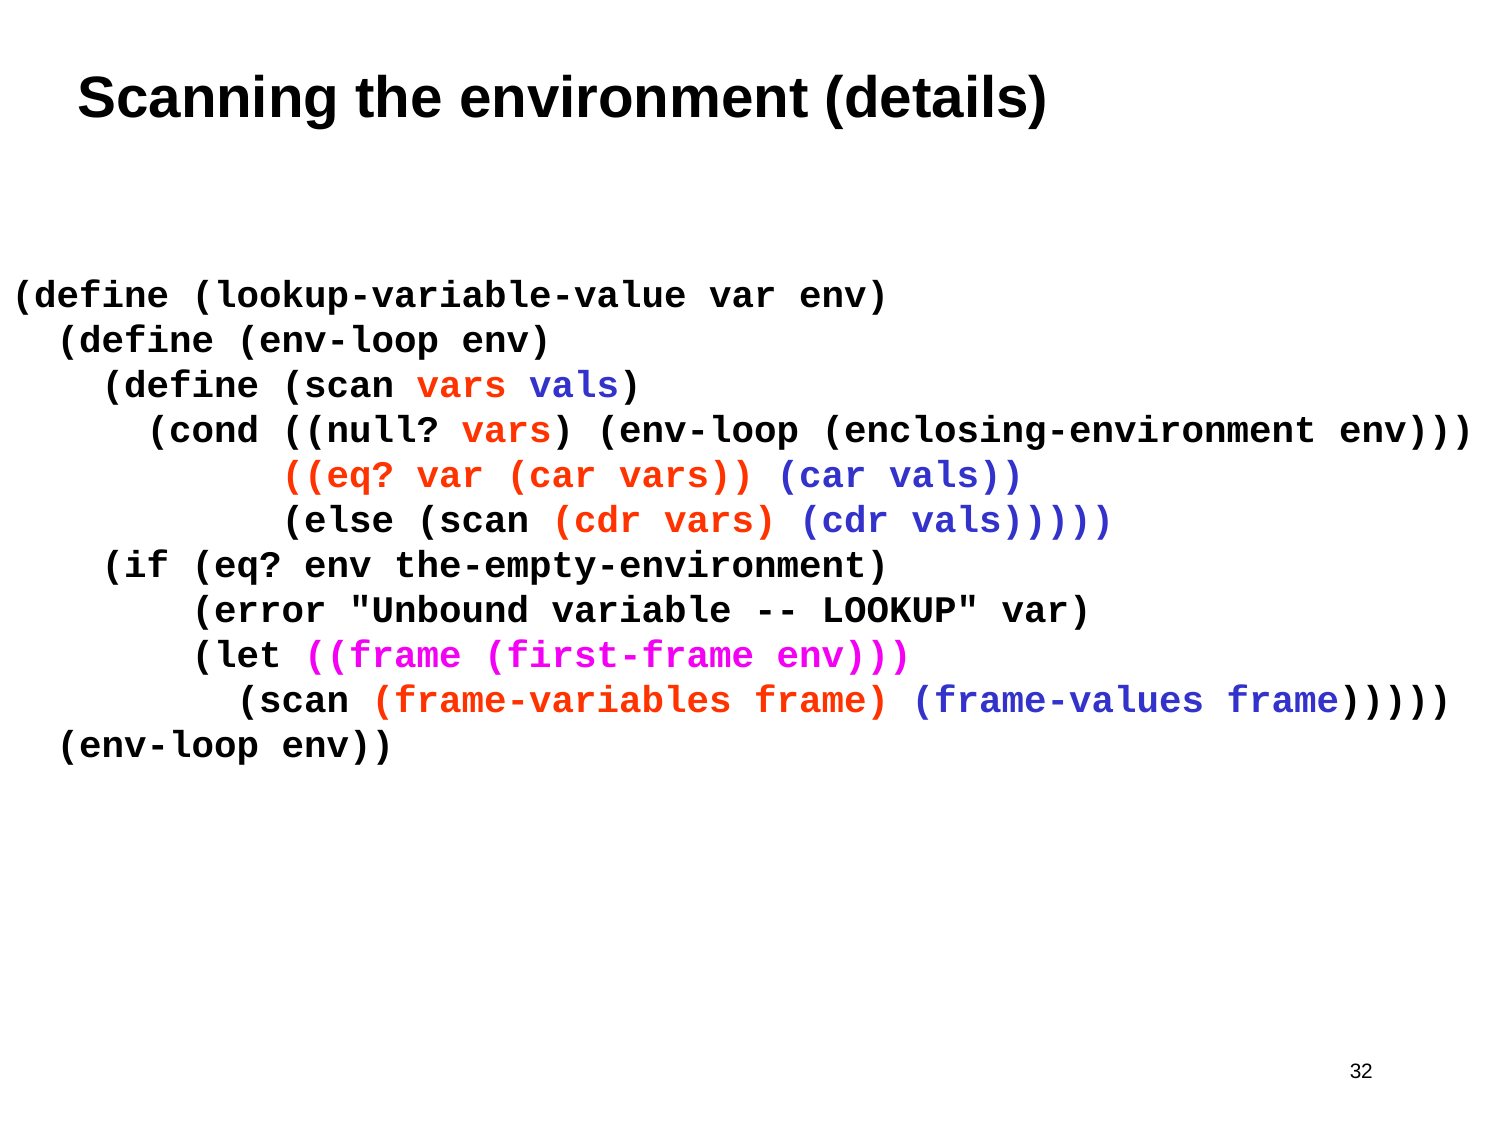

Scanning the environment (details)
(define (lookup-variable-value var env)
 (define (env-loop env)
 (define (scan vars vals)
 (cond ((null? vars) (env-loop (enclosing-environment env)))
 ((eq? var (car vars)) (car vals))
 (else (scan (cdr vars) (cdr vals)))))
 (if (eq? env the-empty-environment)
 (error "Unbound variable -- LOOKUP" var)
 (let ((frame (first-frame env)))
 (scan (frame-variables frame) (frame-values frame)))))
 (env-loop env))